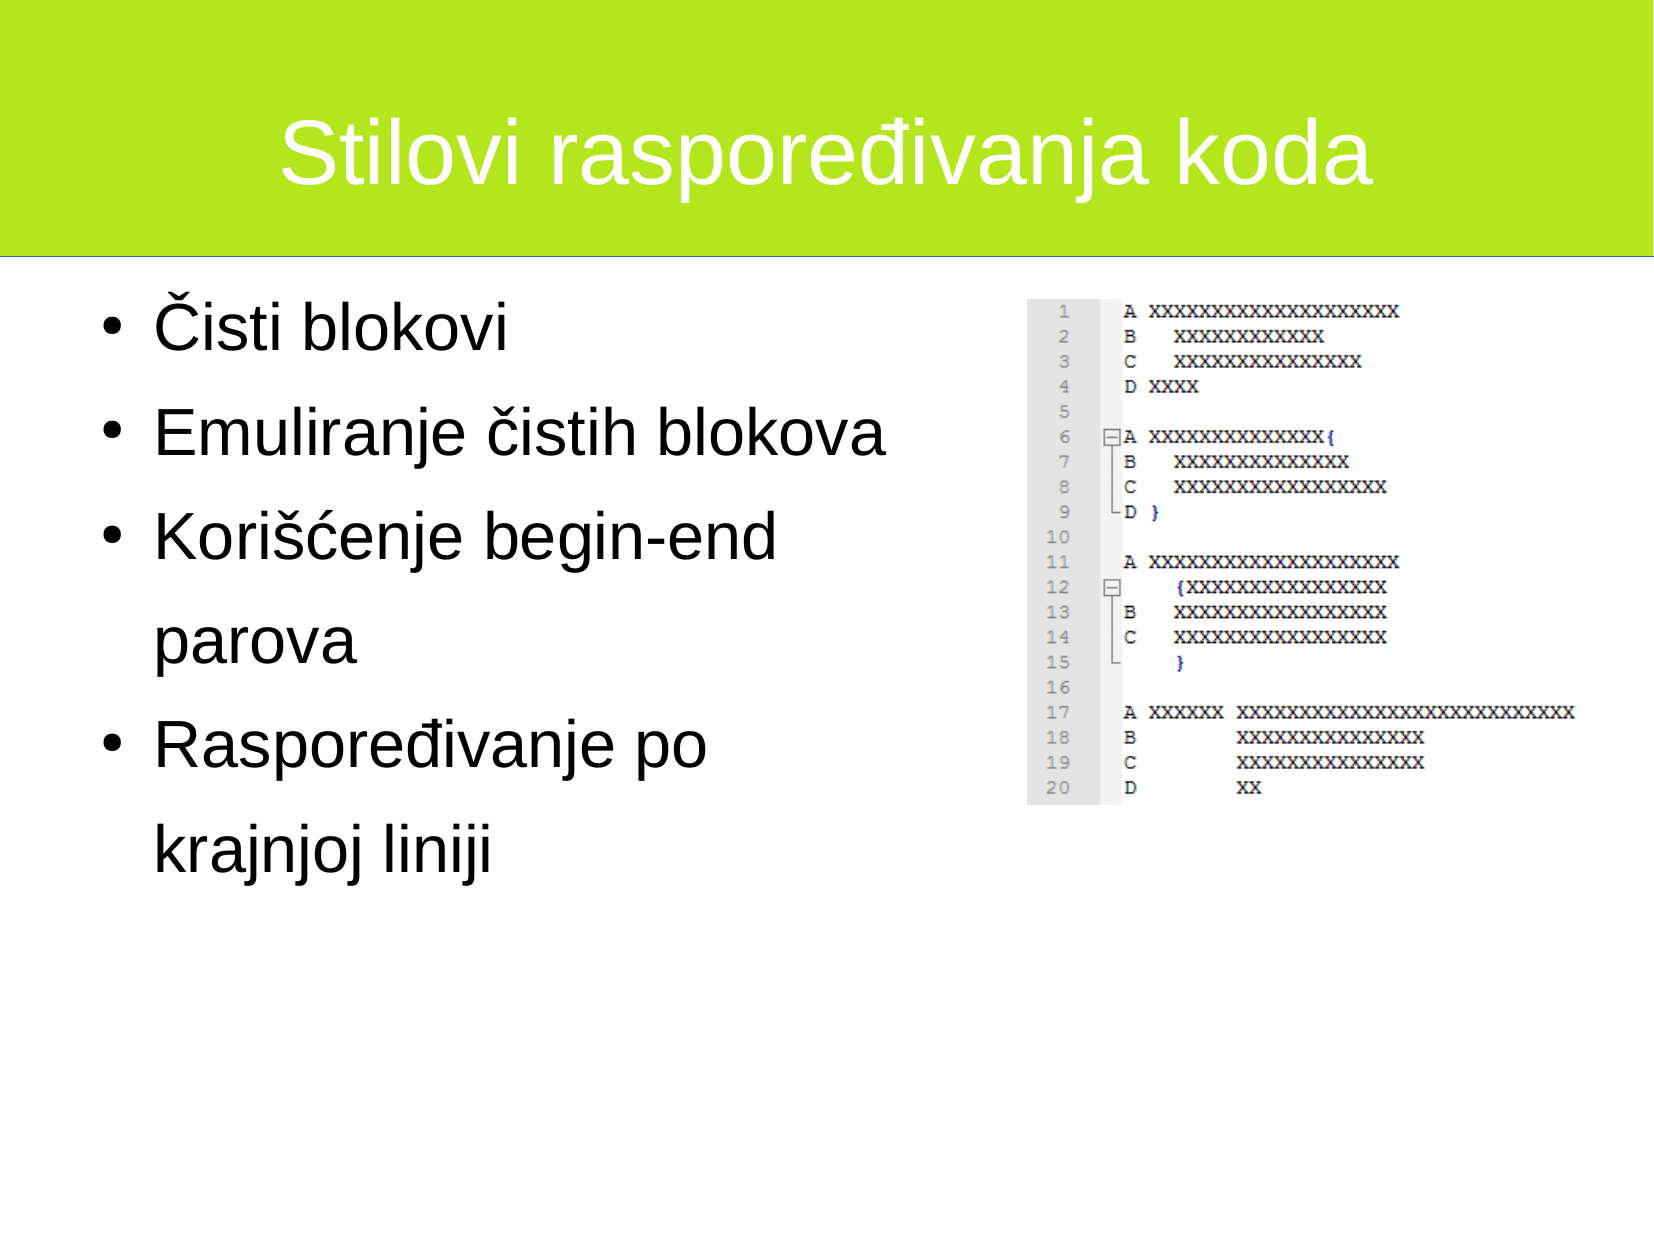

# Stilovi raspoređivanja koda
Čisti blokovi
Emuliranje čistih blokova
Korišćenje begin-end
parova
Raspoređivanje po
krajnjoj liniji